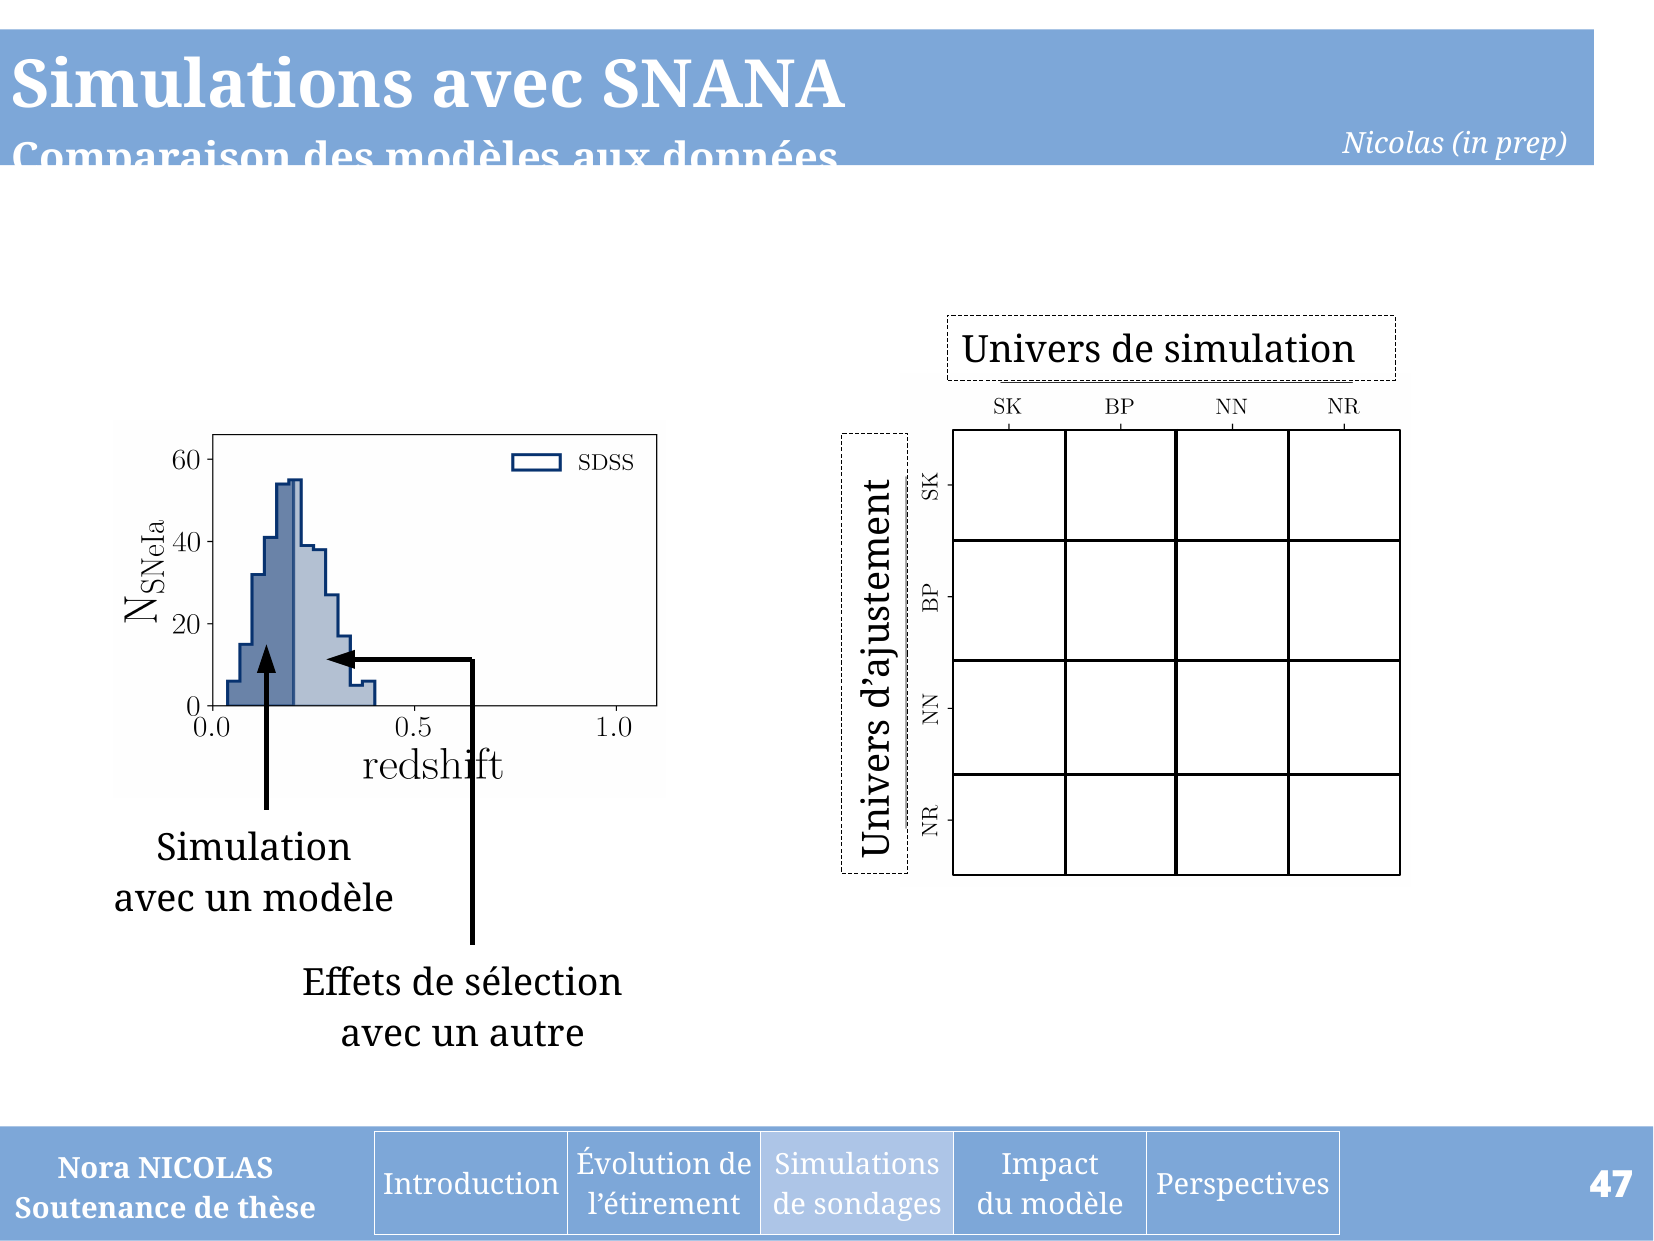

# Simulations avec SNANA Comparaison des modèles aux données
Nicolas (in prep)
Univers de simulation
Univers d’ajustement
Simulation
avec un modèle
Effets de sélection
avec un autre
47
Introduction
Évolution de
l’étirement
Simulations
de sondages
Impact
du modèle
Perspectives